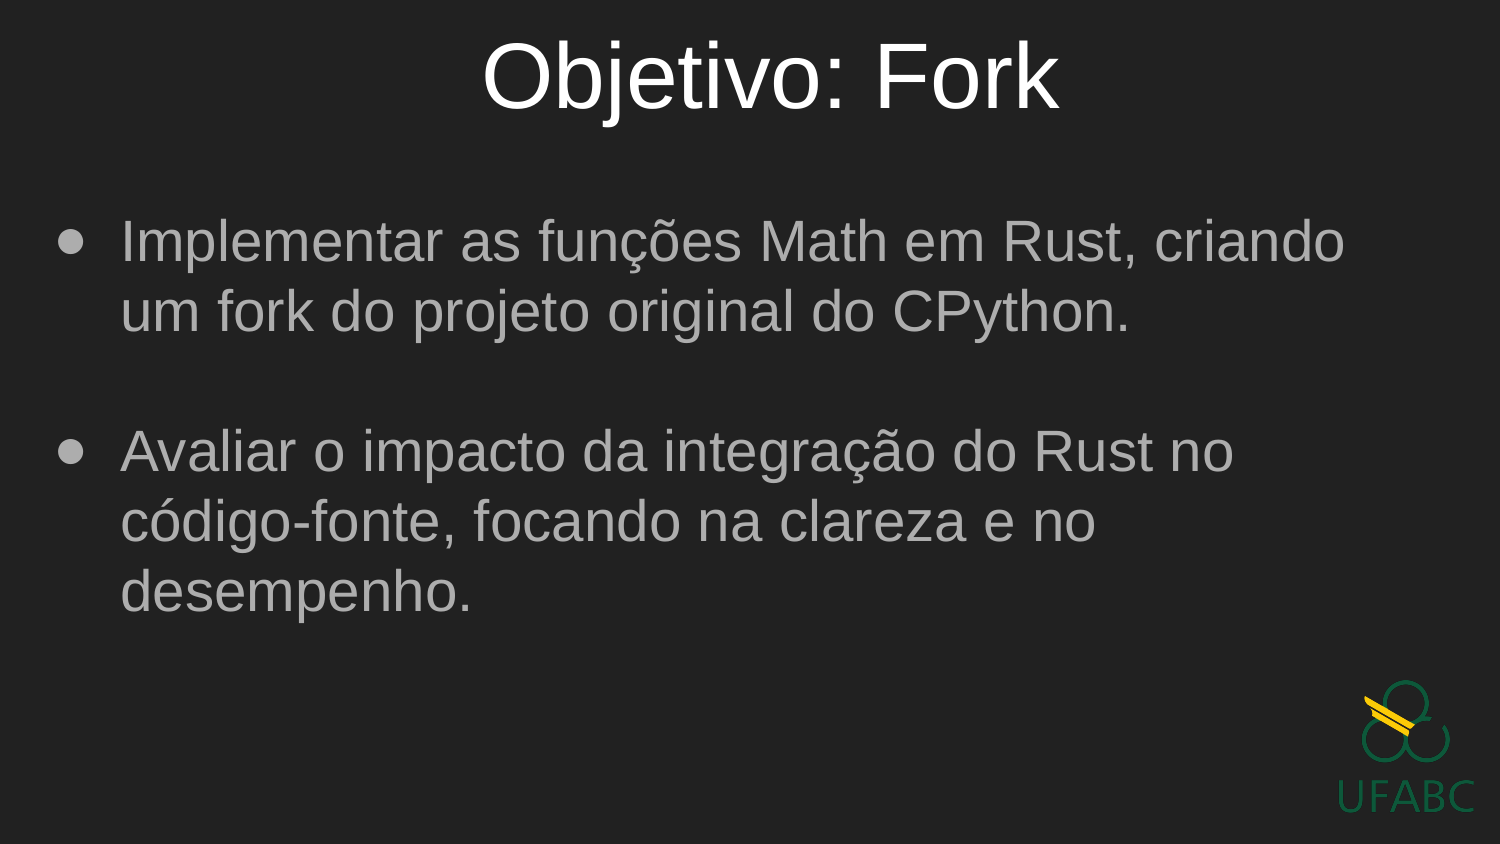

# Objetivo: Fork
Implementar as funções Math em Rust, criando um fork do projeto original do CPython.
Avaliar o impacto da integração do Rust no código-fonte, focando na clareza e no desempenho.